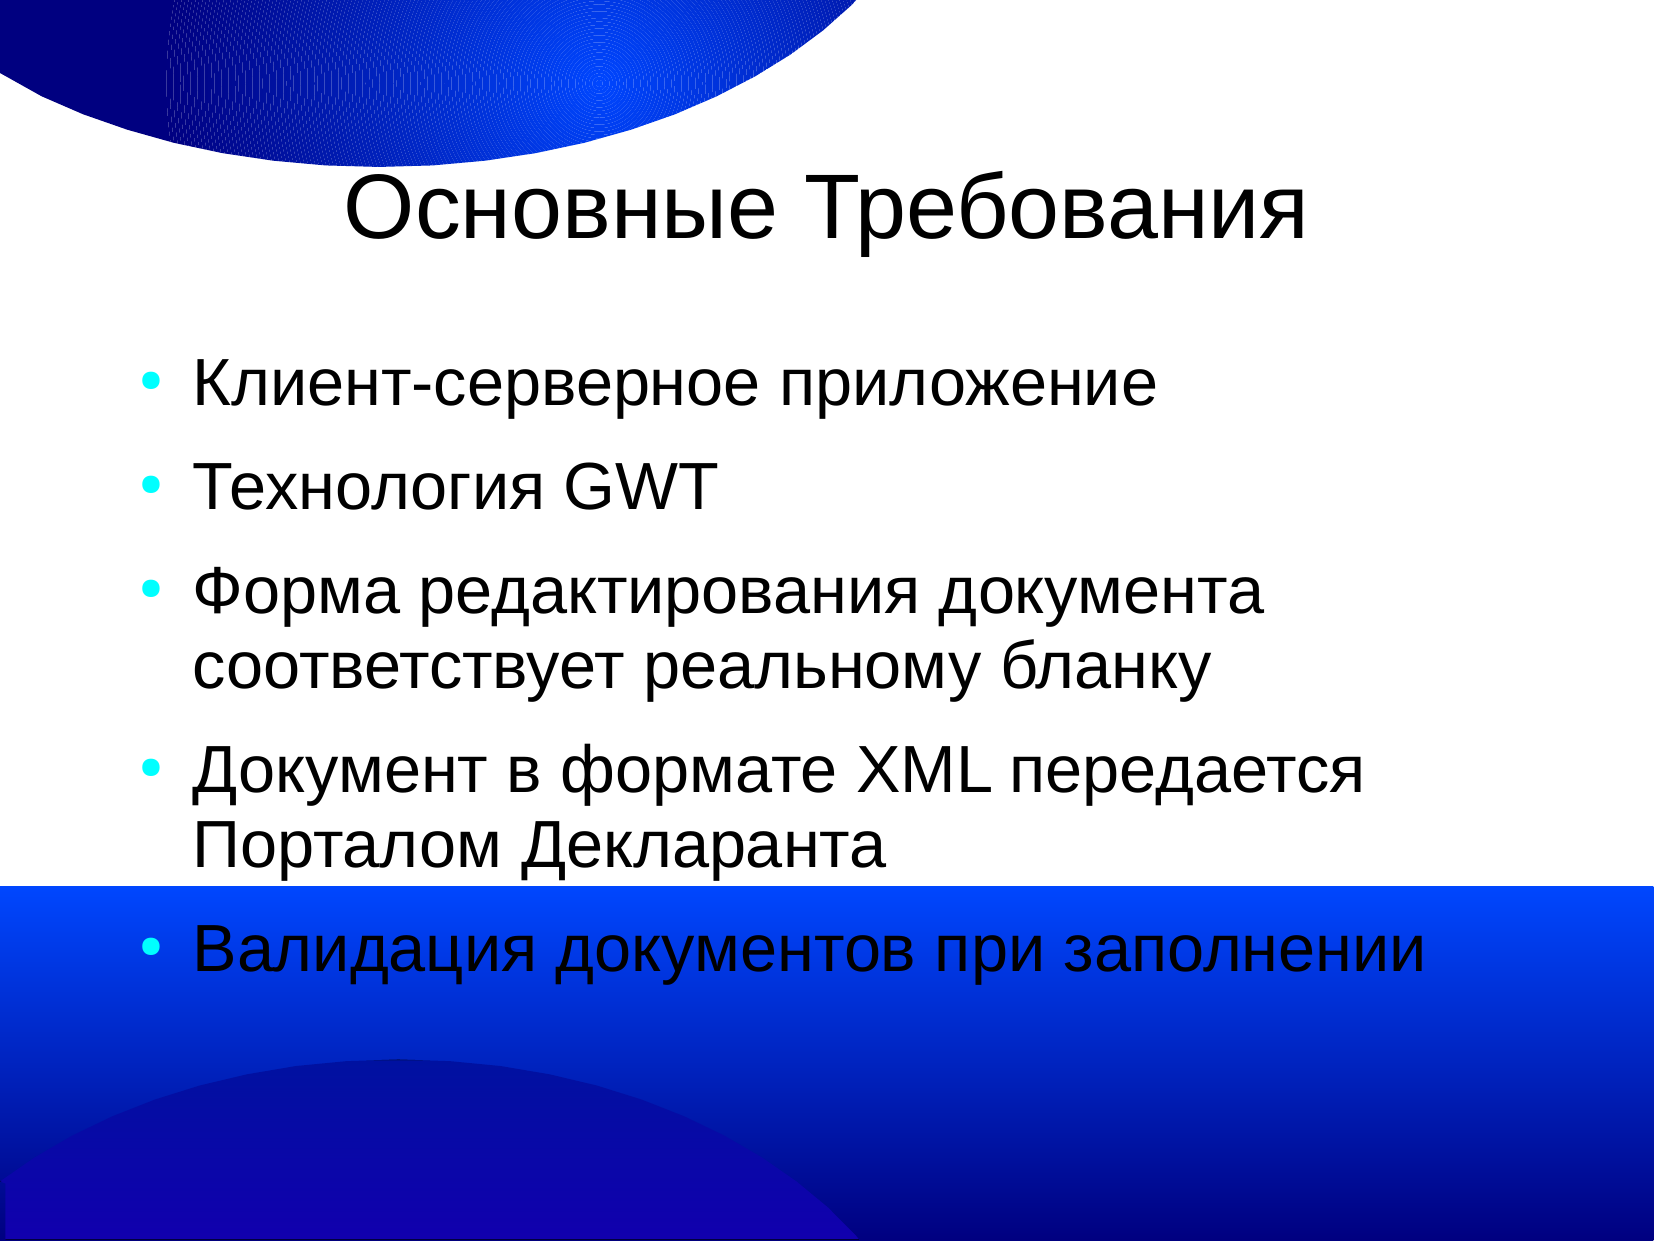

# Основные Требования
Клиент-серверное приложение
Технология GWT
Форма редактирования документа соответствует реальному бланку
Документ в формате XML передается Порталом Декларанта
Валидация документов при заполнении